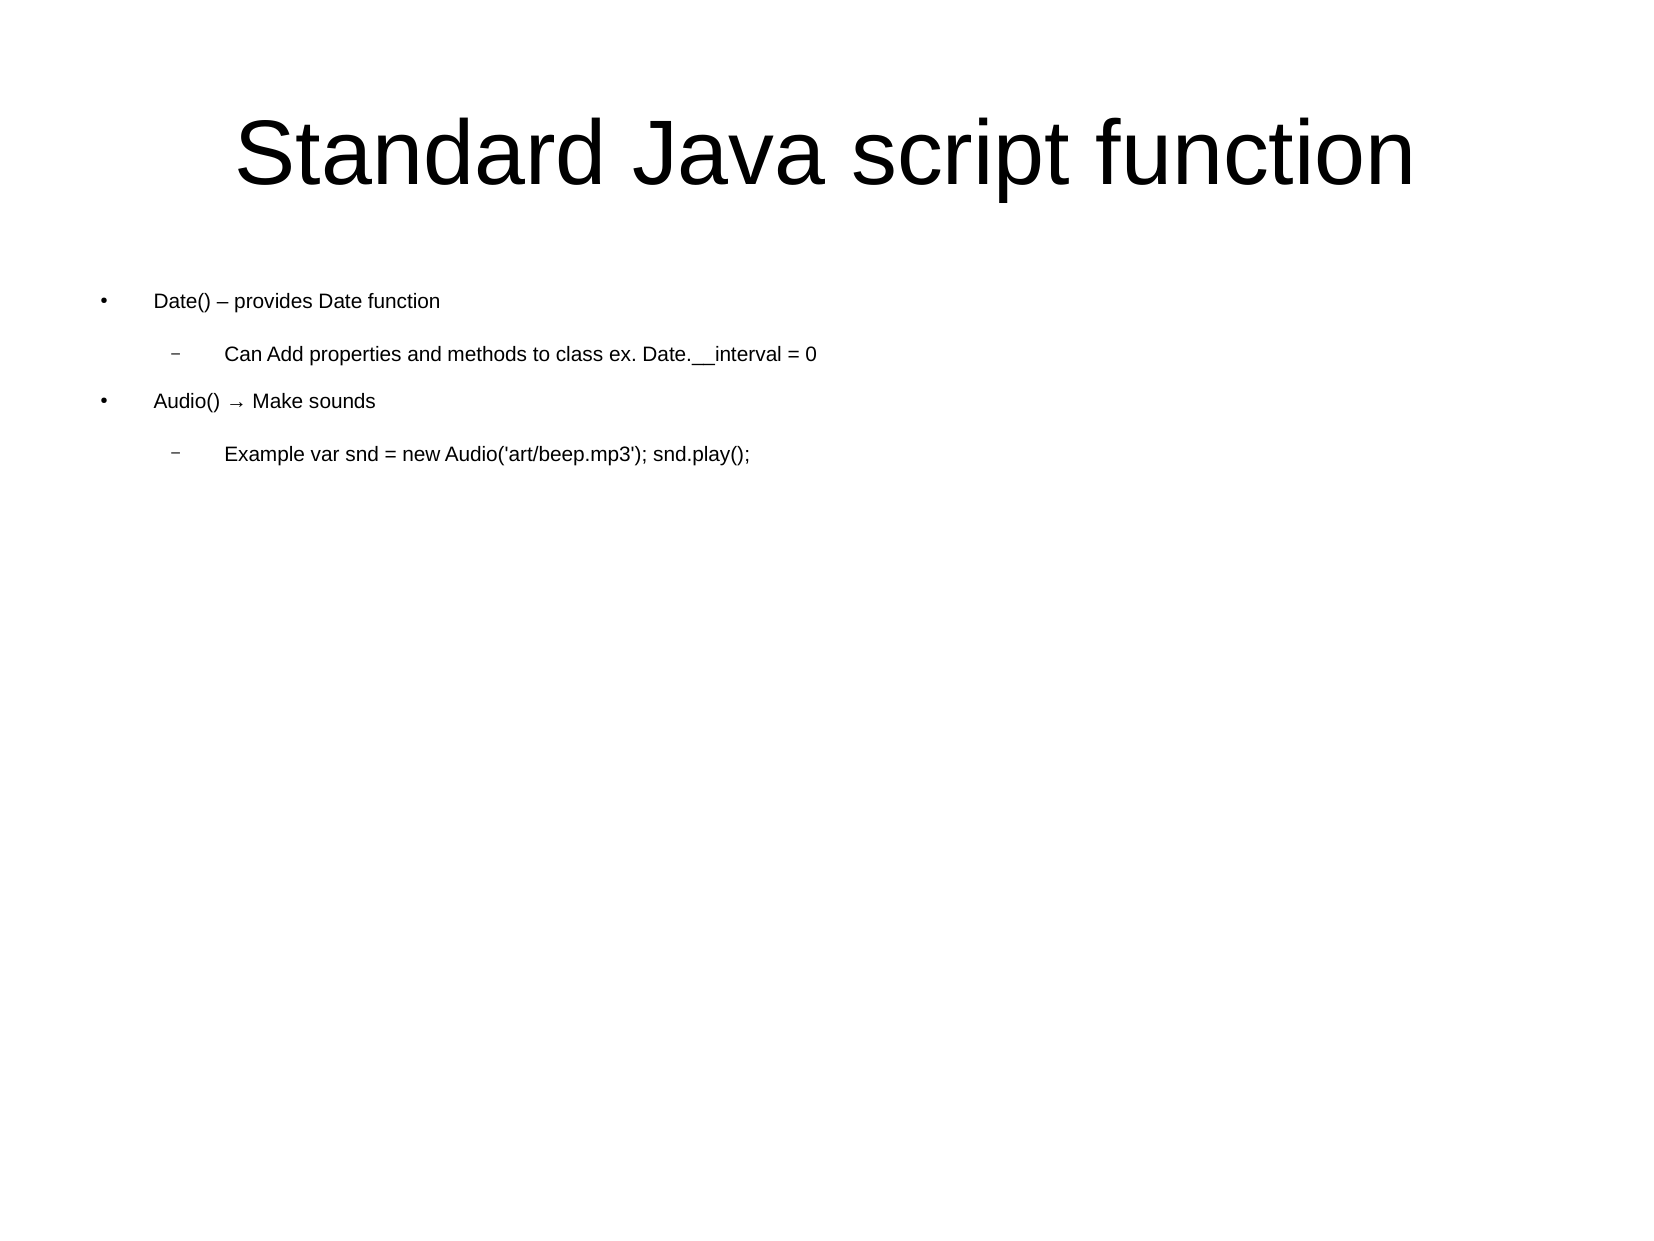

# Standard Java script function
Date() – provides Date function
Can Add properties and methods to class ex. Date.__interval = 0
Audio() → Make sounds
Example var snd = new Audio('art/beep.mp3'); snd.play();